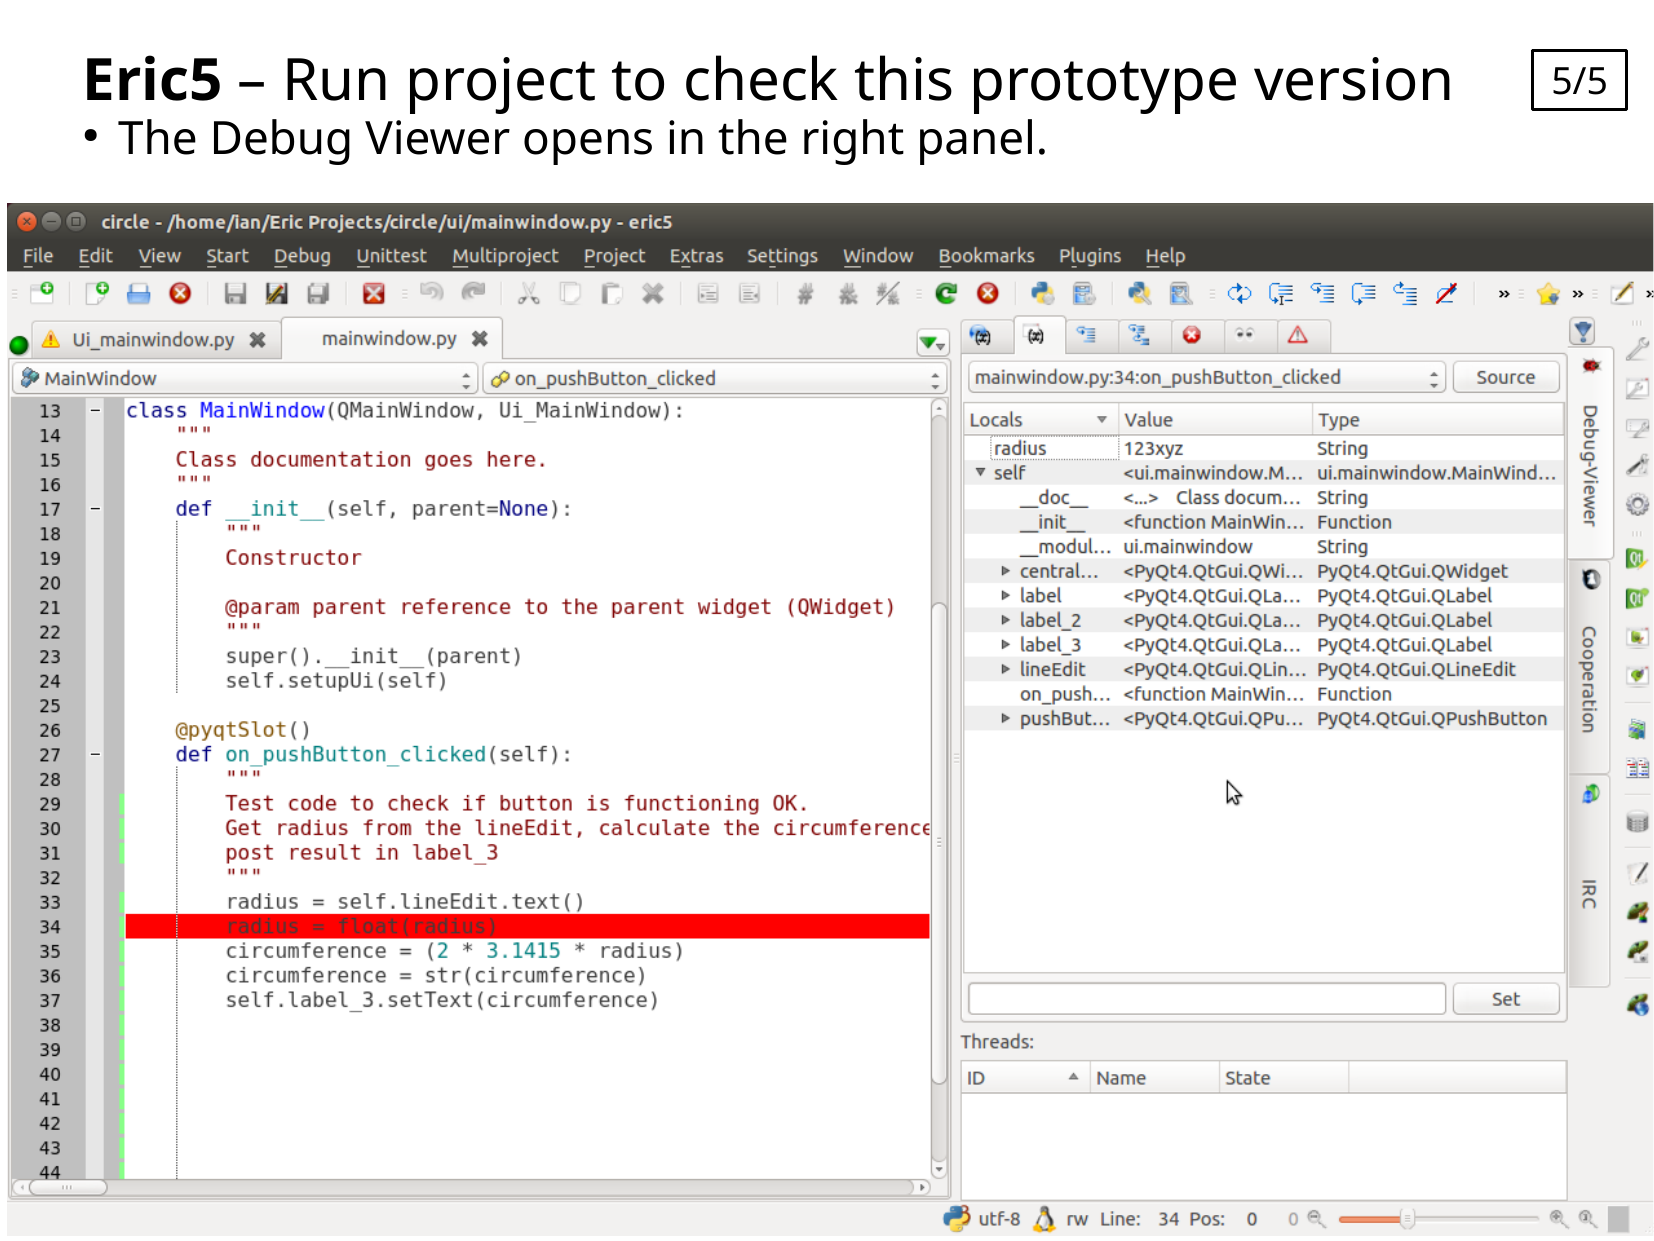

# Eric5 – Run project to check this prototype version
5/5
The Debug Viewer opens in the right panel.
50